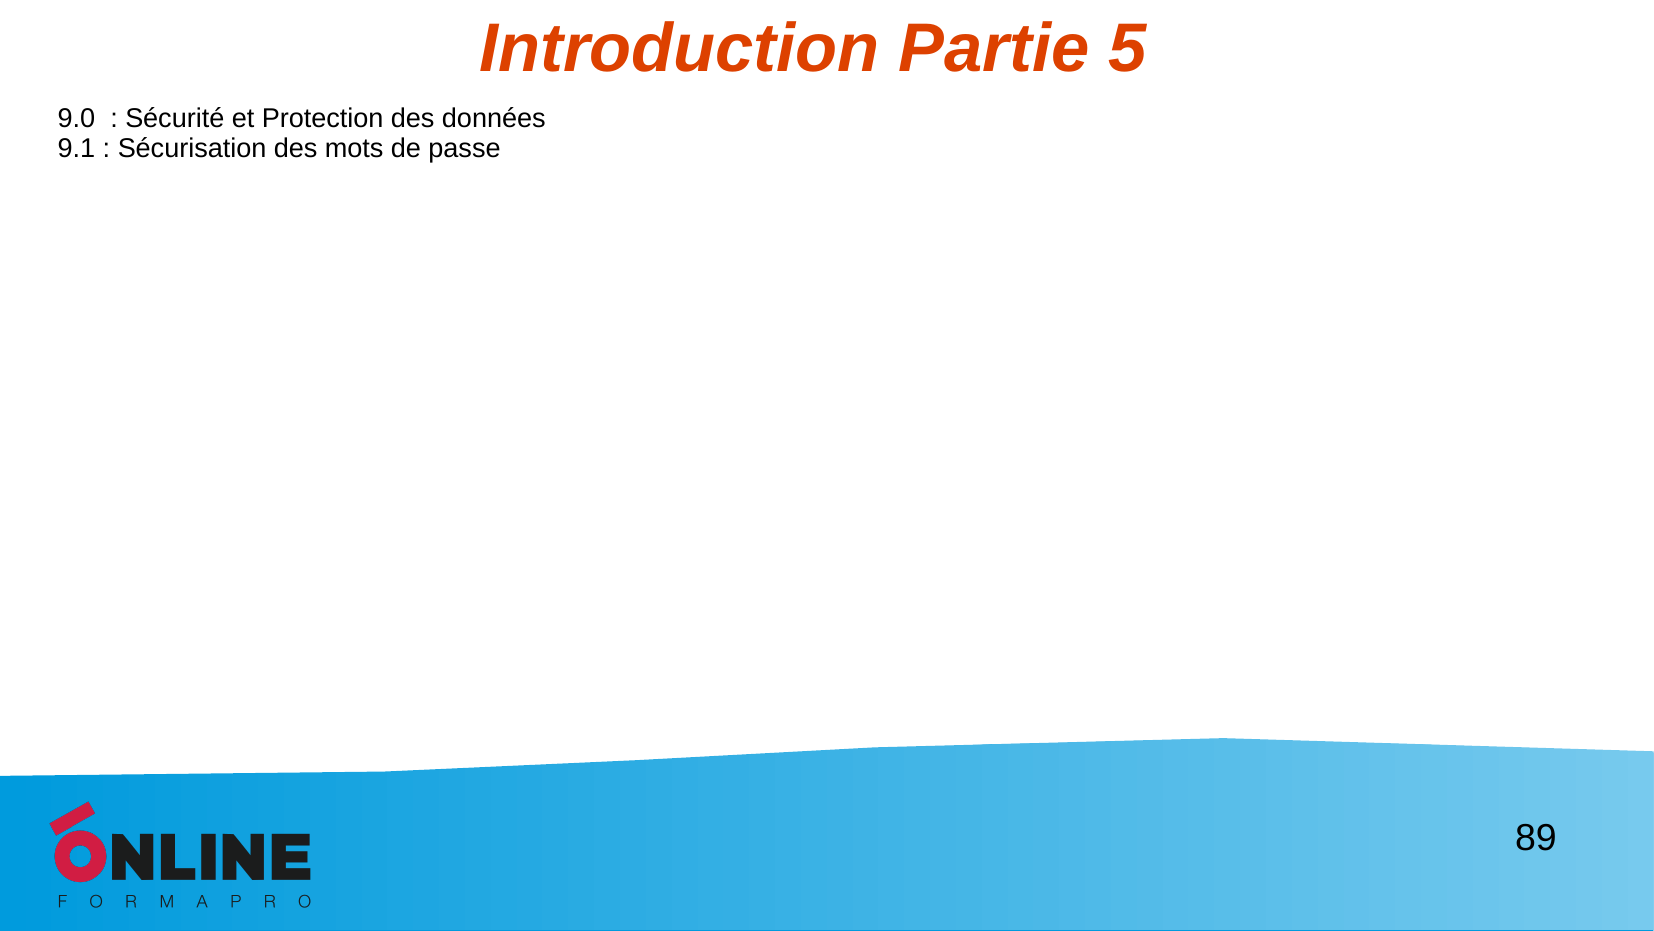

# Introduction Partie 5
9.0 : Sécurité et Protection des données
9.1 : Sécurisation des mots de passe